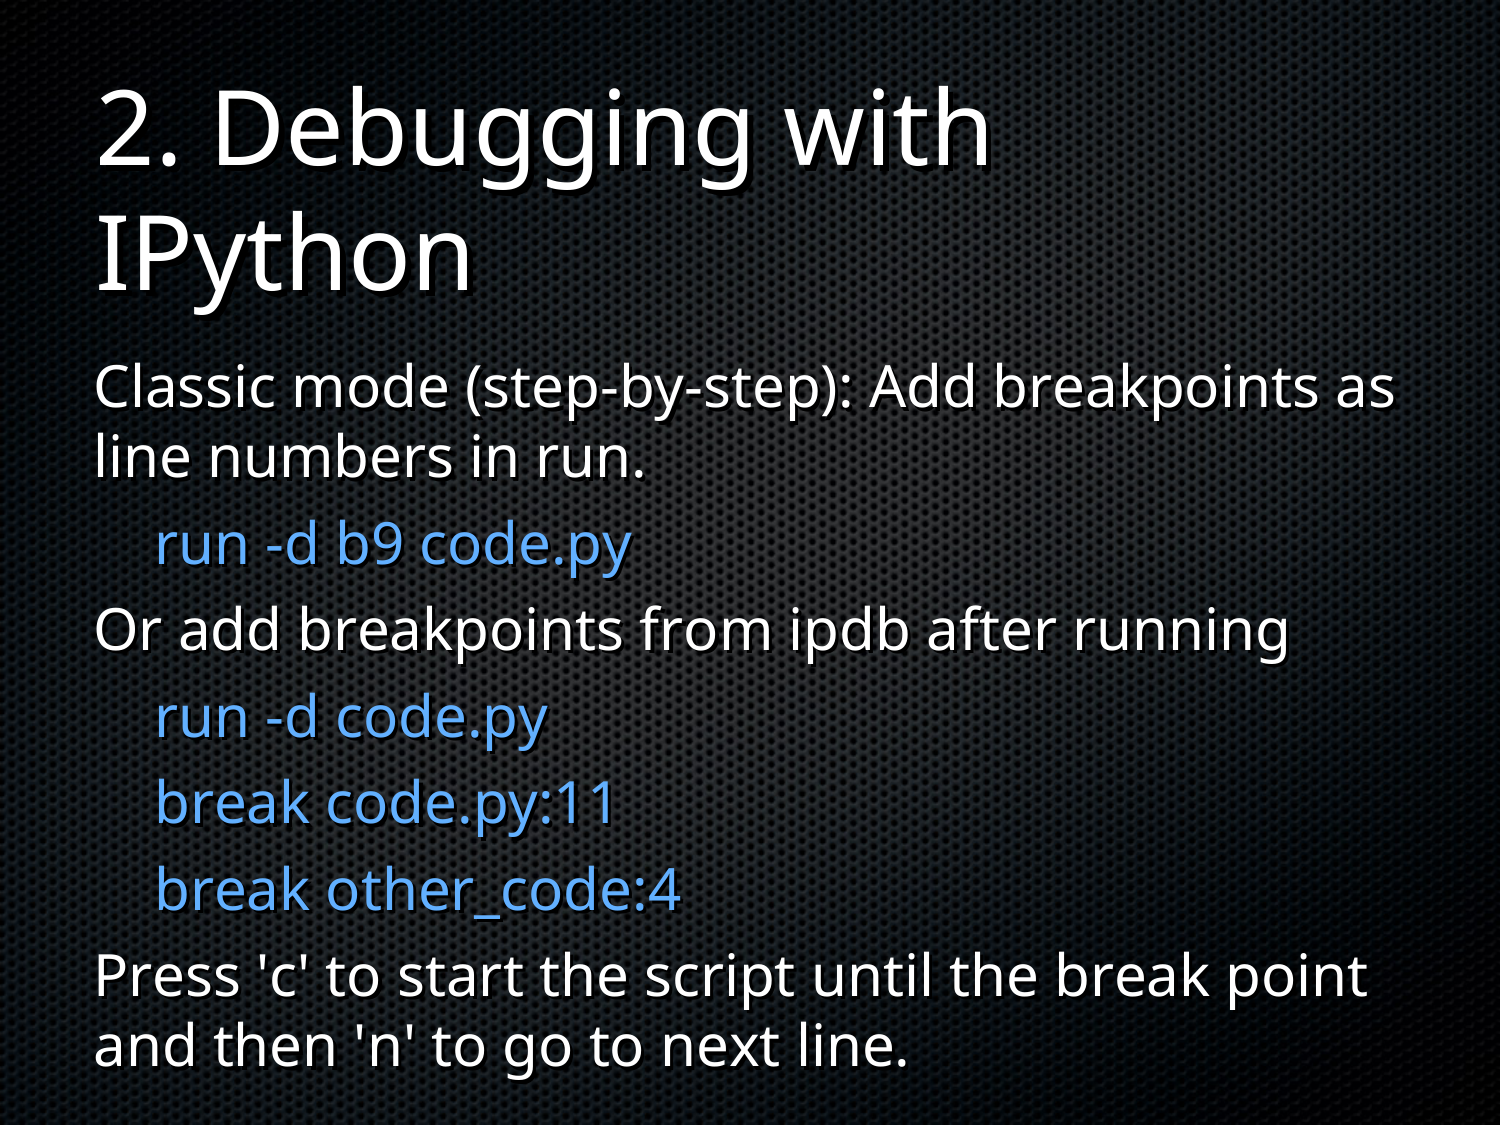

# 2. Debugging with IPython
Classic mode (step-by-step): Add breakpoints as line numbers in run.
 run -d b9 code.py
Or add breakpoints from ipdb after running
 run -d code.py
 break code.py:11
 break other_code:4
Press 'c' to start the script until the break point and then 'n' to go to next line.